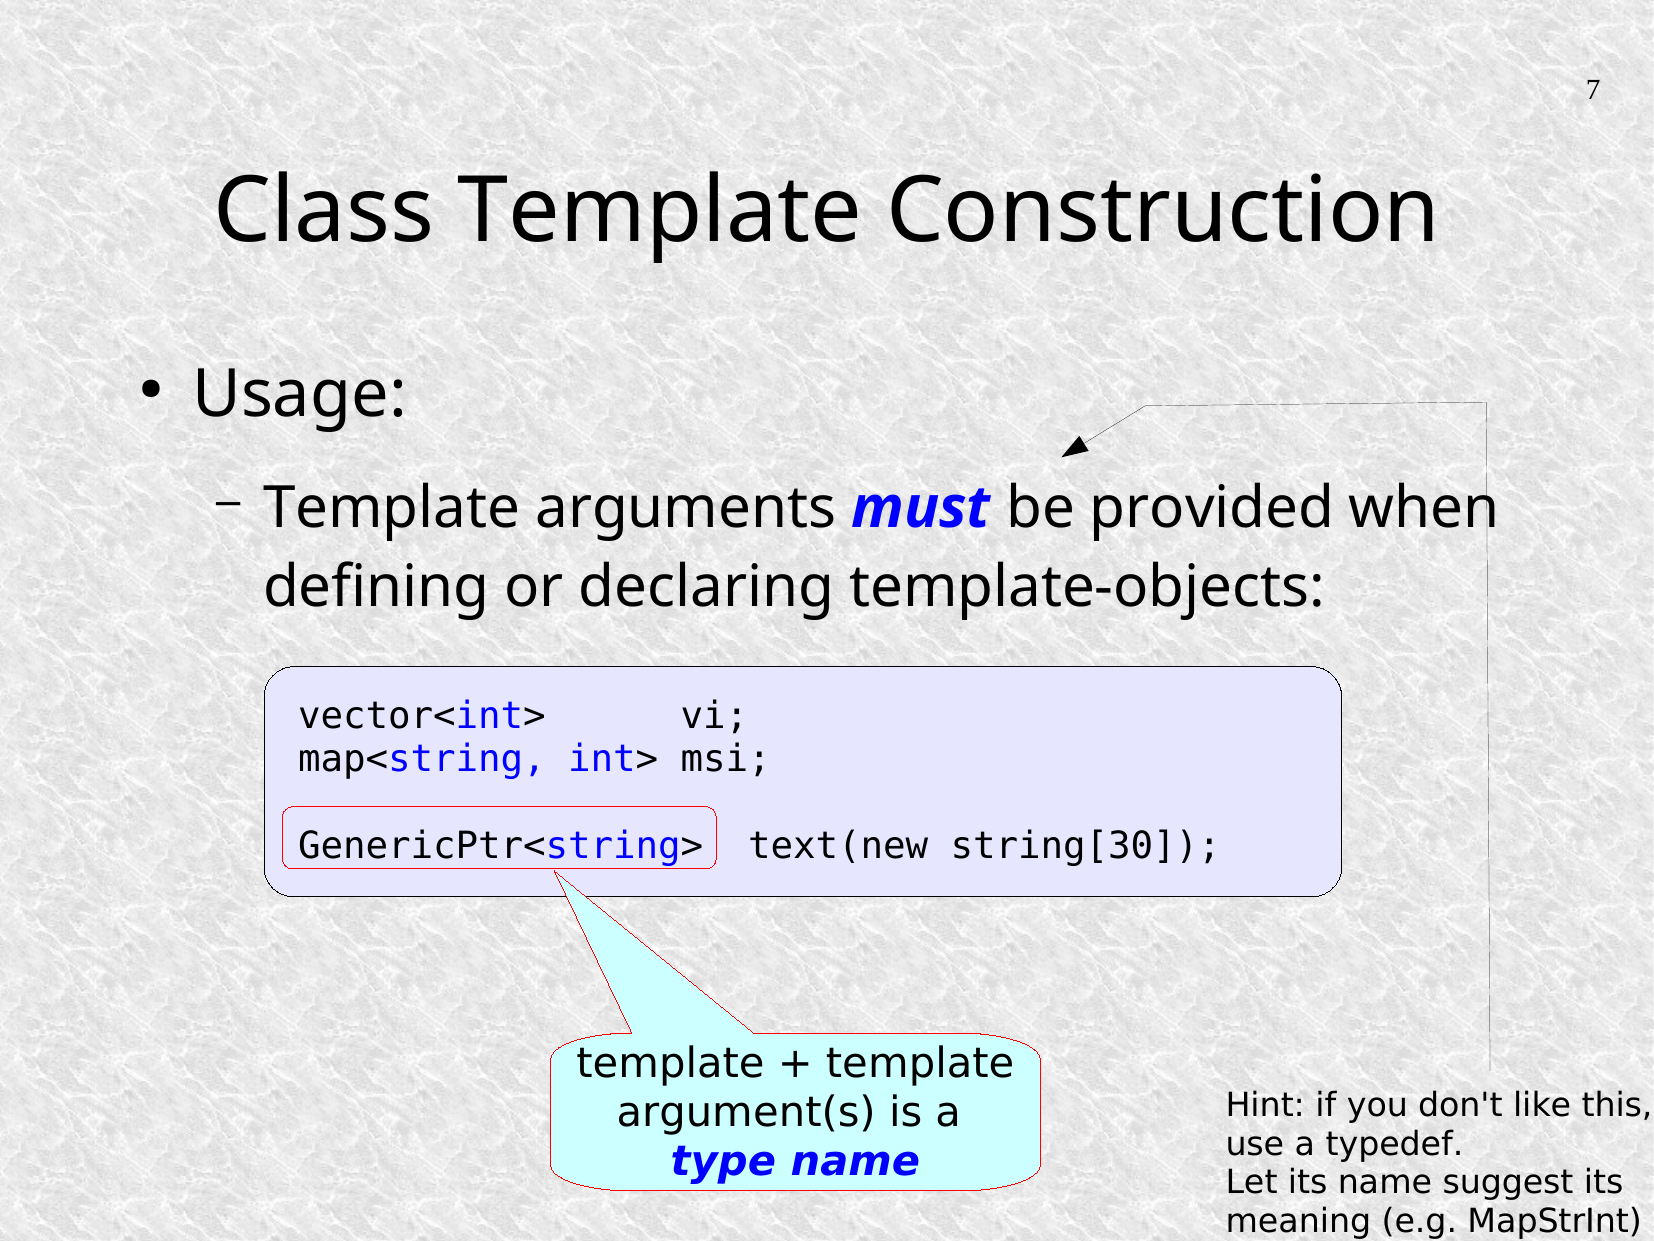

7
# Class Template Construction
Usage:
Template arguments must be provided when defining or declaring template-objects:
vector<int> vi;
map<string, int> msi;
GenericPtr<string> text(new string[30]);
template + template argument(s) is a
type name
Hint: if you don't like this,
use a typedef.
Let its name suggest its
meaning (e.g. MapStrInt)